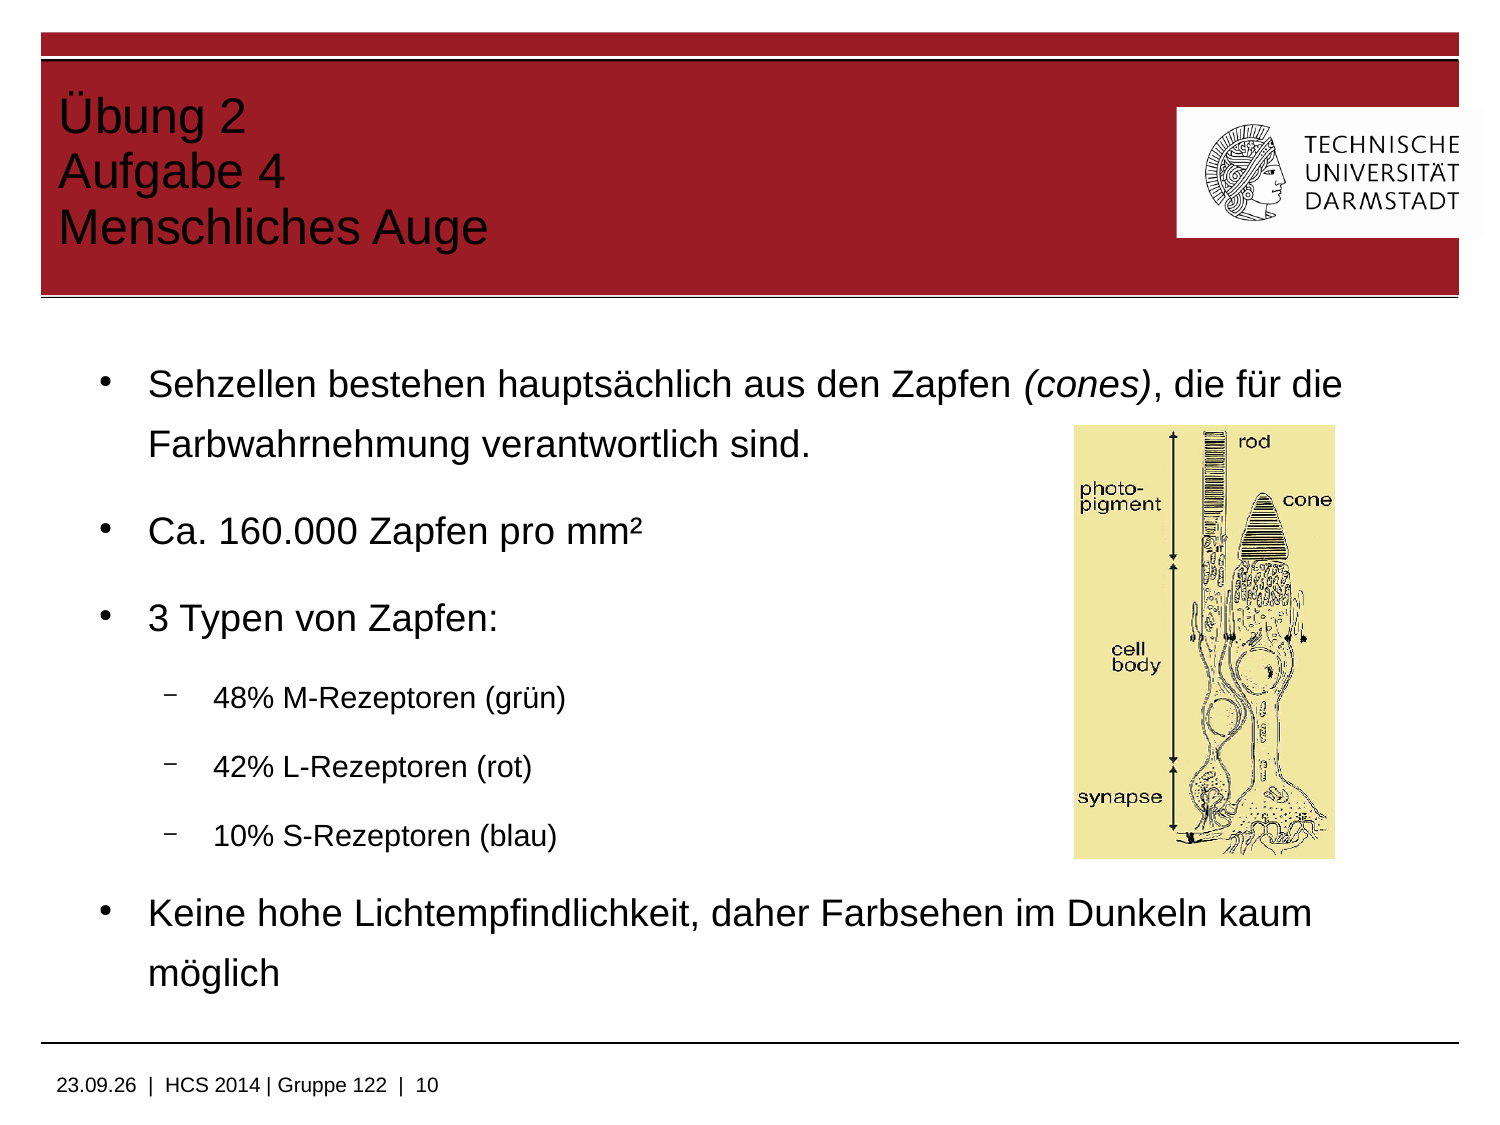

Übung 2
Aufgabe 4
Menschliches Auge
# Sehzellen bestehen hauptsächlich aus den Zapfen (cones), die für die Farbwahrnehmung verantwortlich sind.
Ca. 160.000 Zapfen pro mm²
3 Typen von Zapfen:
48% M-Rezeptoren (grün)
42% L-Rezeptoren (rot)
10% S-Rezeptoren (blau)
Keine hohe Lichtempfindlichkeit, daher Farbsehen im Dunkeln kaum möglich